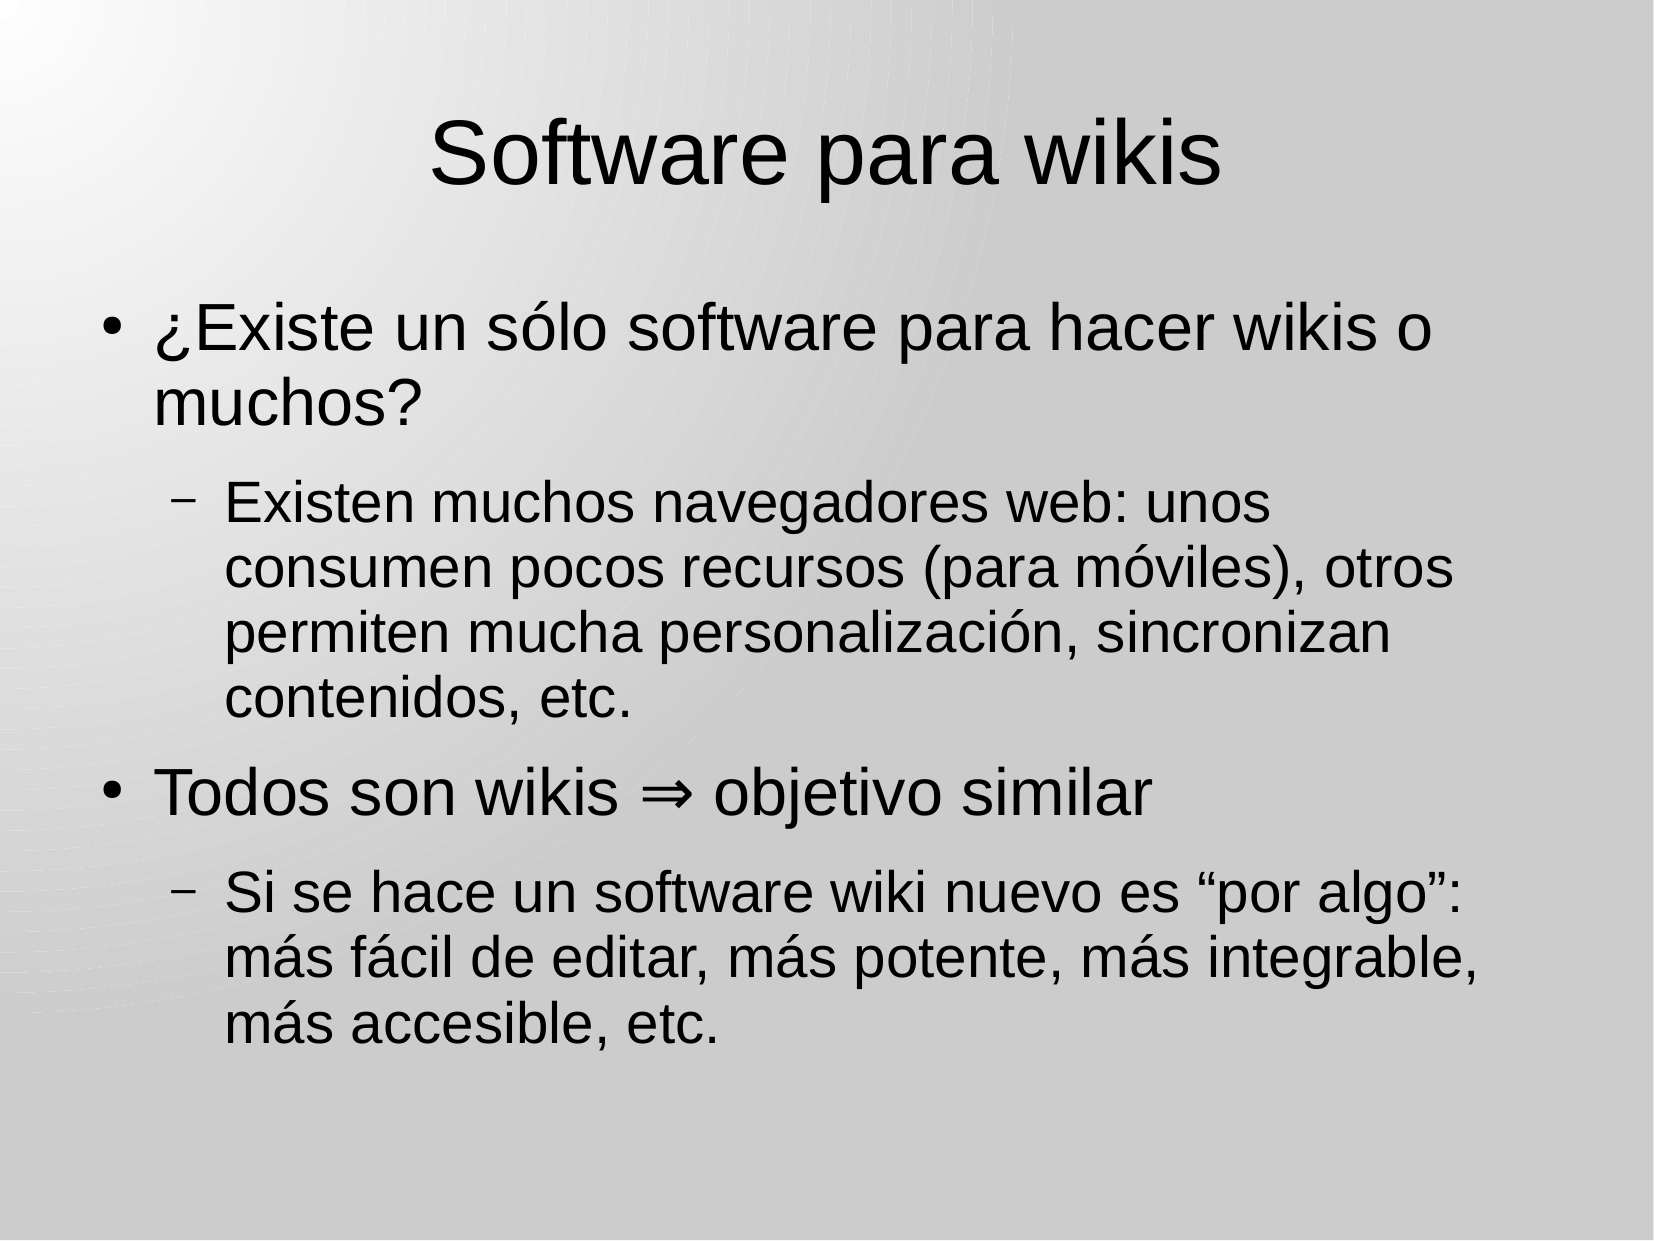

# Software para wikis
¿Existe un sólo software para hacer wikis o muchos?
Existen muchos navegadores web: unos consumen pocos recursos (para móviles), otros permiten mucha personalización, sincronizan contenidos, etc.
Todos son wikis ⇒ objetivo similar
Si se hace un software wiki nuevo es “por algo”: más fácil de editar, más potente, más integrable, más accesible, etc.